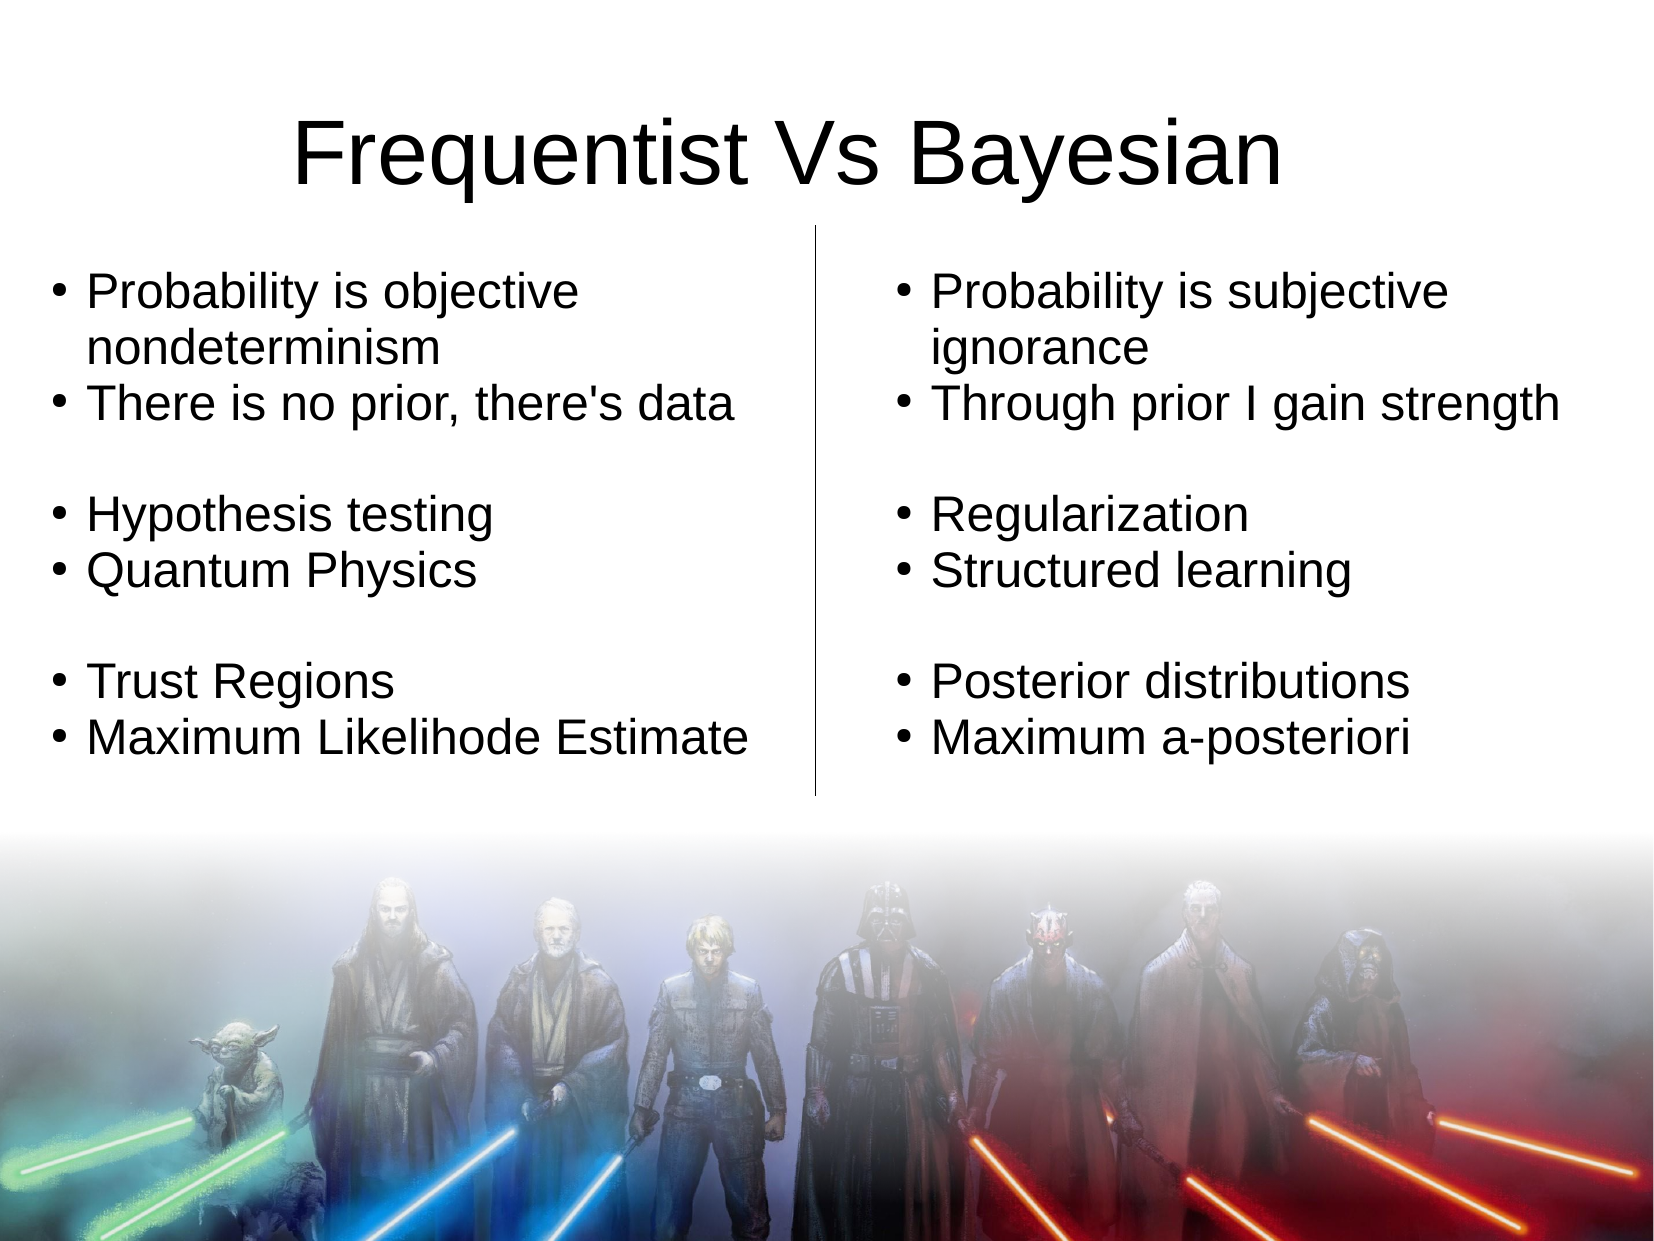

# Frequentist Vs Bayesian
Probability is objective nondeterminism
There is no prior, there's data
Hypothesis testing
Quantum Physics
Trust Regions
Maximum Likelihode Estimate
Probability is subjective ignorance
Through prior I gain strength
Regularization
Structured learning
Posterior distributions
Maximum a-posteriori